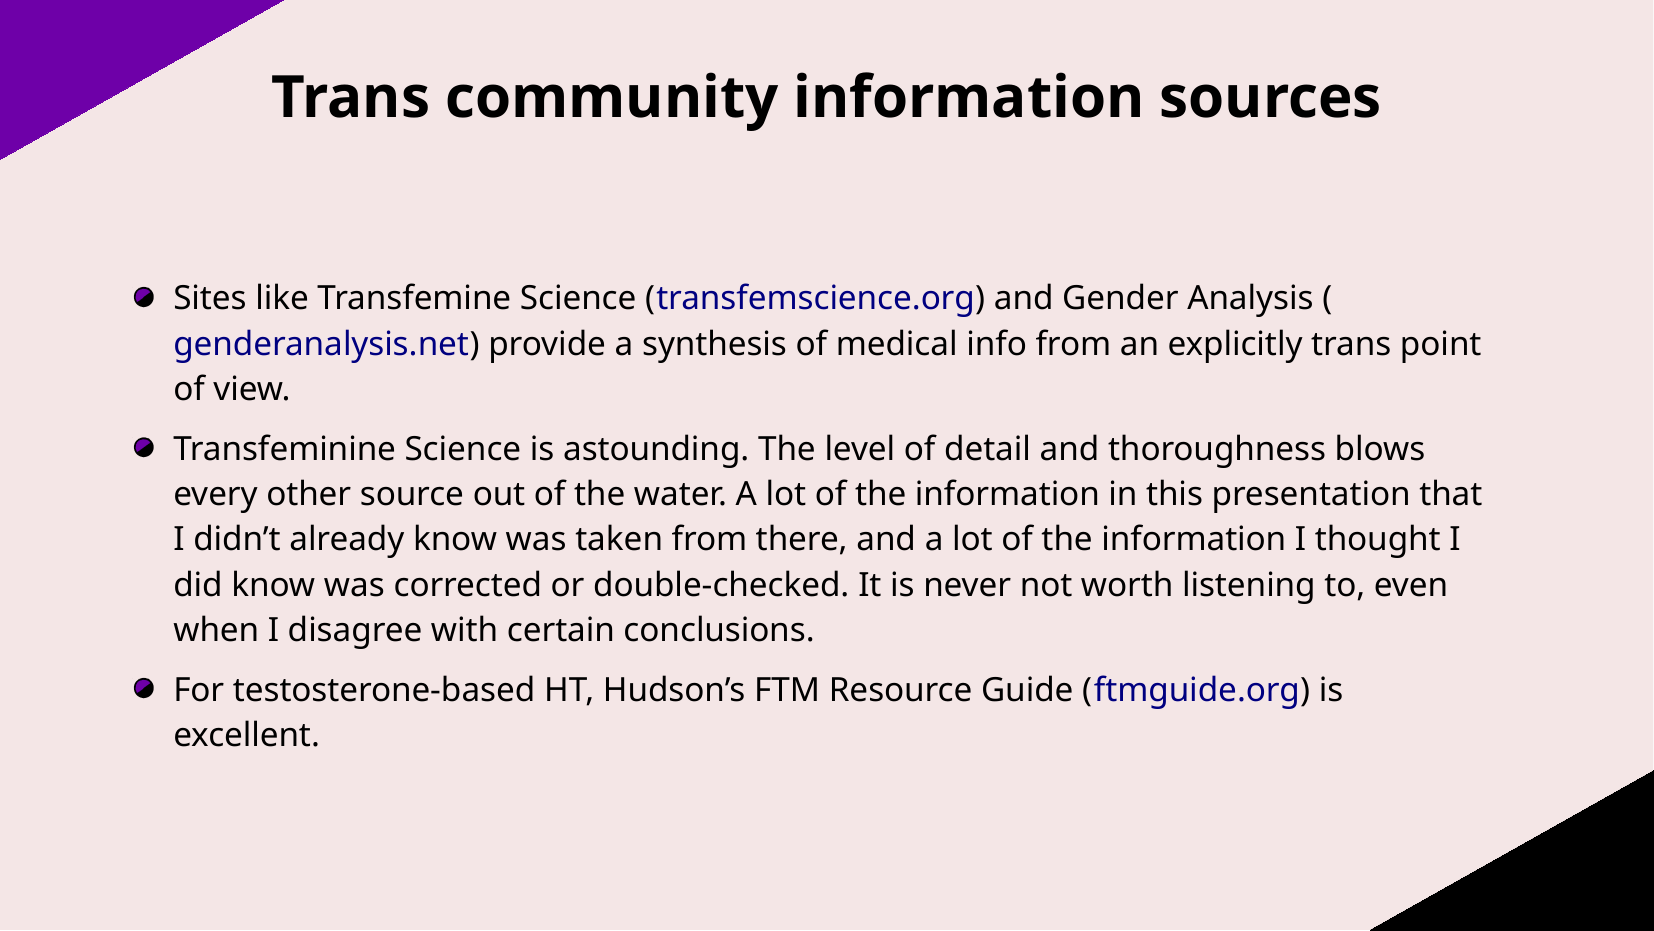

# Trans community information sources
Sites like Transfemine Science (transfemscience.org) and Gender Analysis (genderanalysis.net) provide a synthesis of medical info from an explicitly trans point of view.
Transfeminine Science is astounding. The level of detail and thoroughness blows every other source out of the water. A lot of the information in this presentation that I didn’t already know was taken from there, and a lot of the information I thought I did know was corrected or double-checked. It is never not worth listening to, even when I disagree with certain conclusions.
For testosterone-based HT, Hudson’s FTM Resource Guide (ftmguide.org) is excellent.